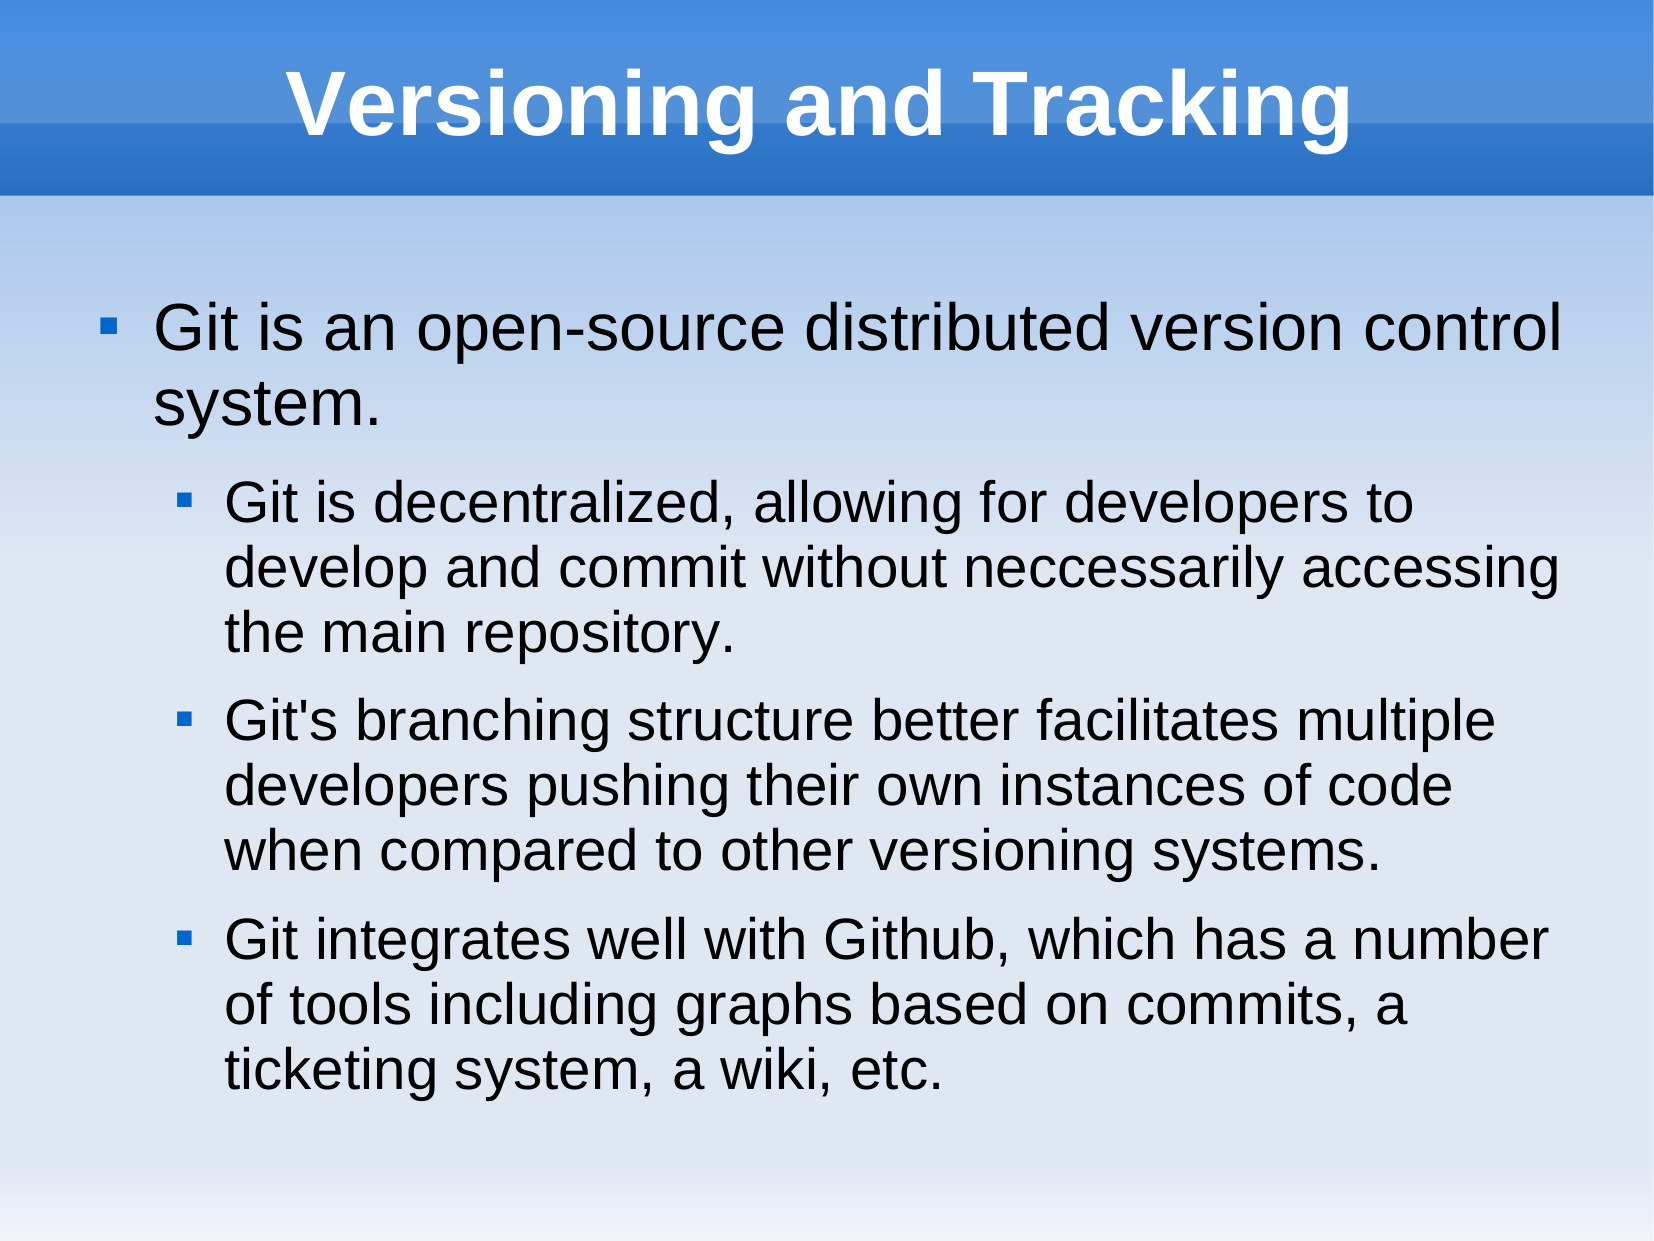

# Versioning and Tracking
Git is an open-source distributed version control system.
Git is decentralized, allowing for developers to develop and commit without neccessarily accessing the main repository.
Git's branching structure better facilitates multiple developers pushing their own instances of code when compared to other versioning systems.
Git integrates well with Github, which has a number of tools including graphs based on commits, a ticketing system, a wiki, etc.